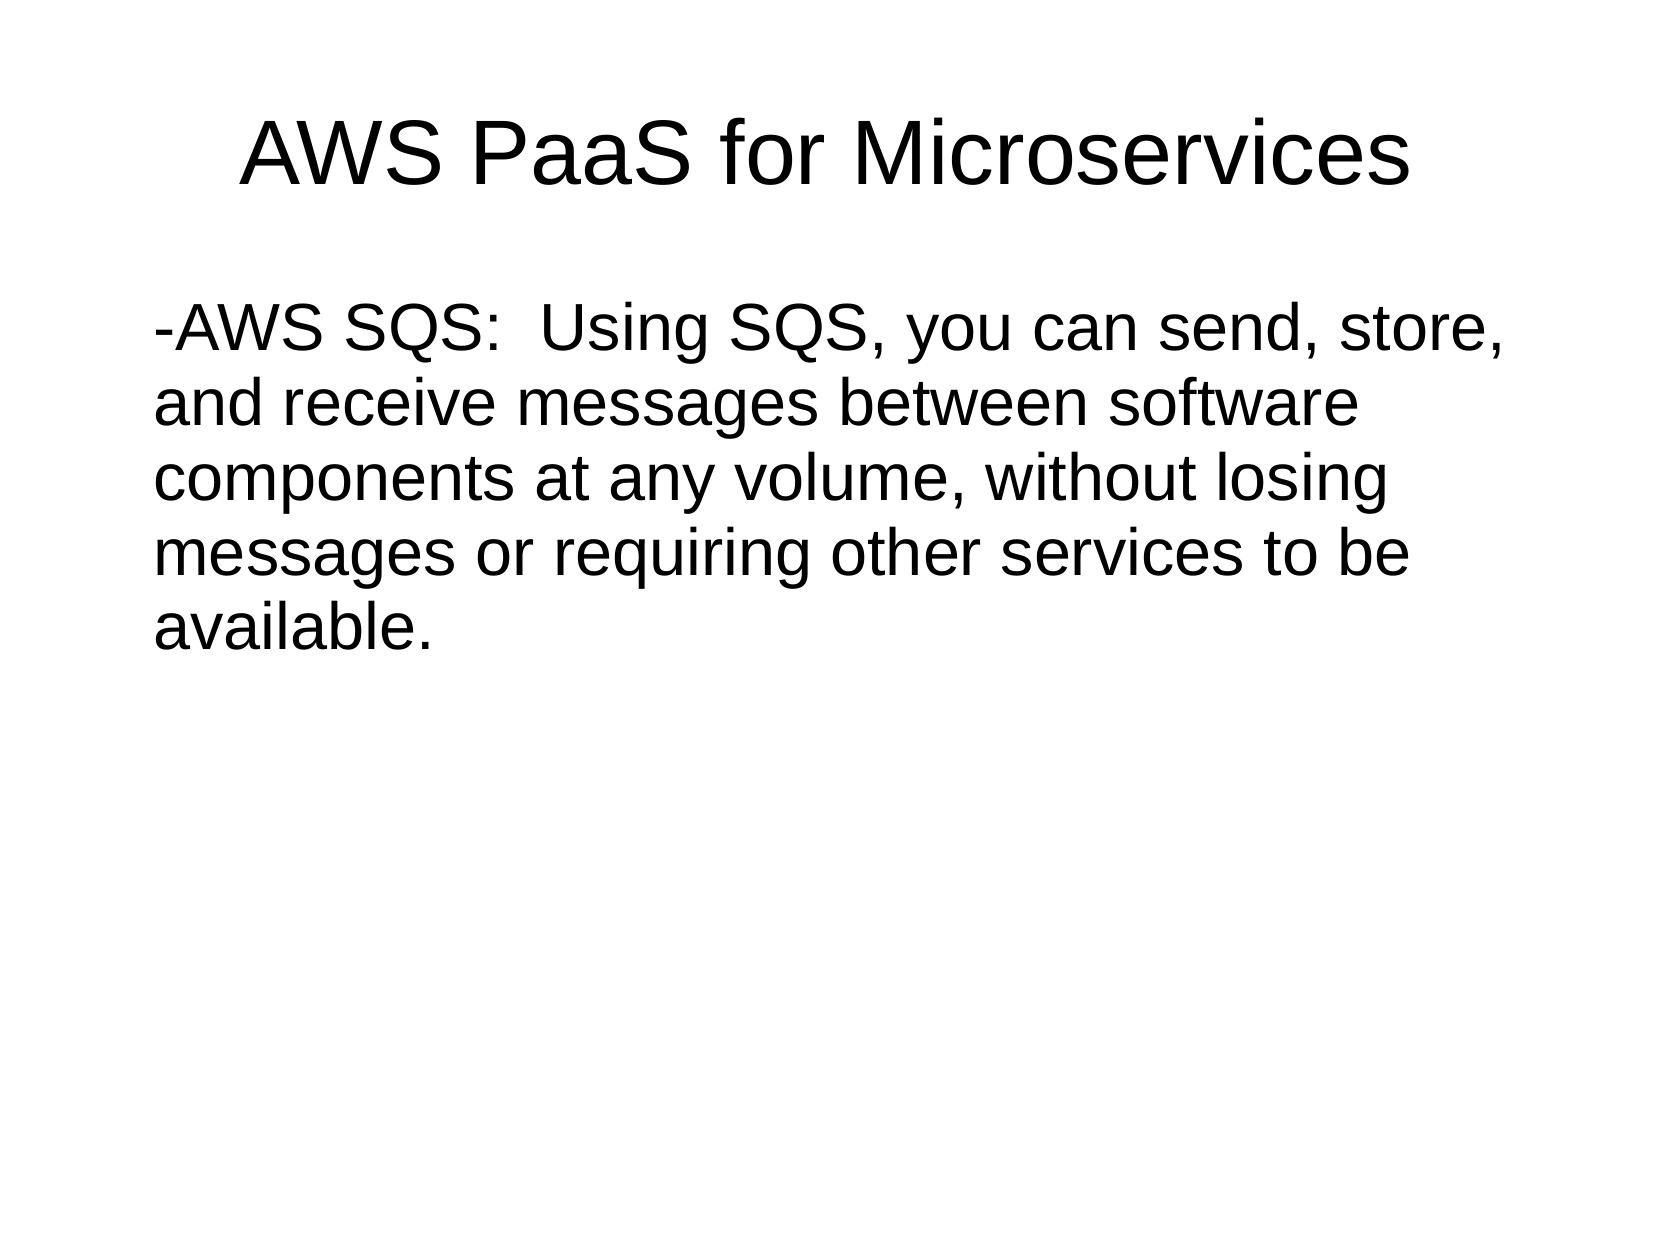

# AWS PaaS for Microservices
-AWS SQS: Using SQS, you can send, store, and receive messages between software components at any volume, without losing messages or requiring other services to be available.